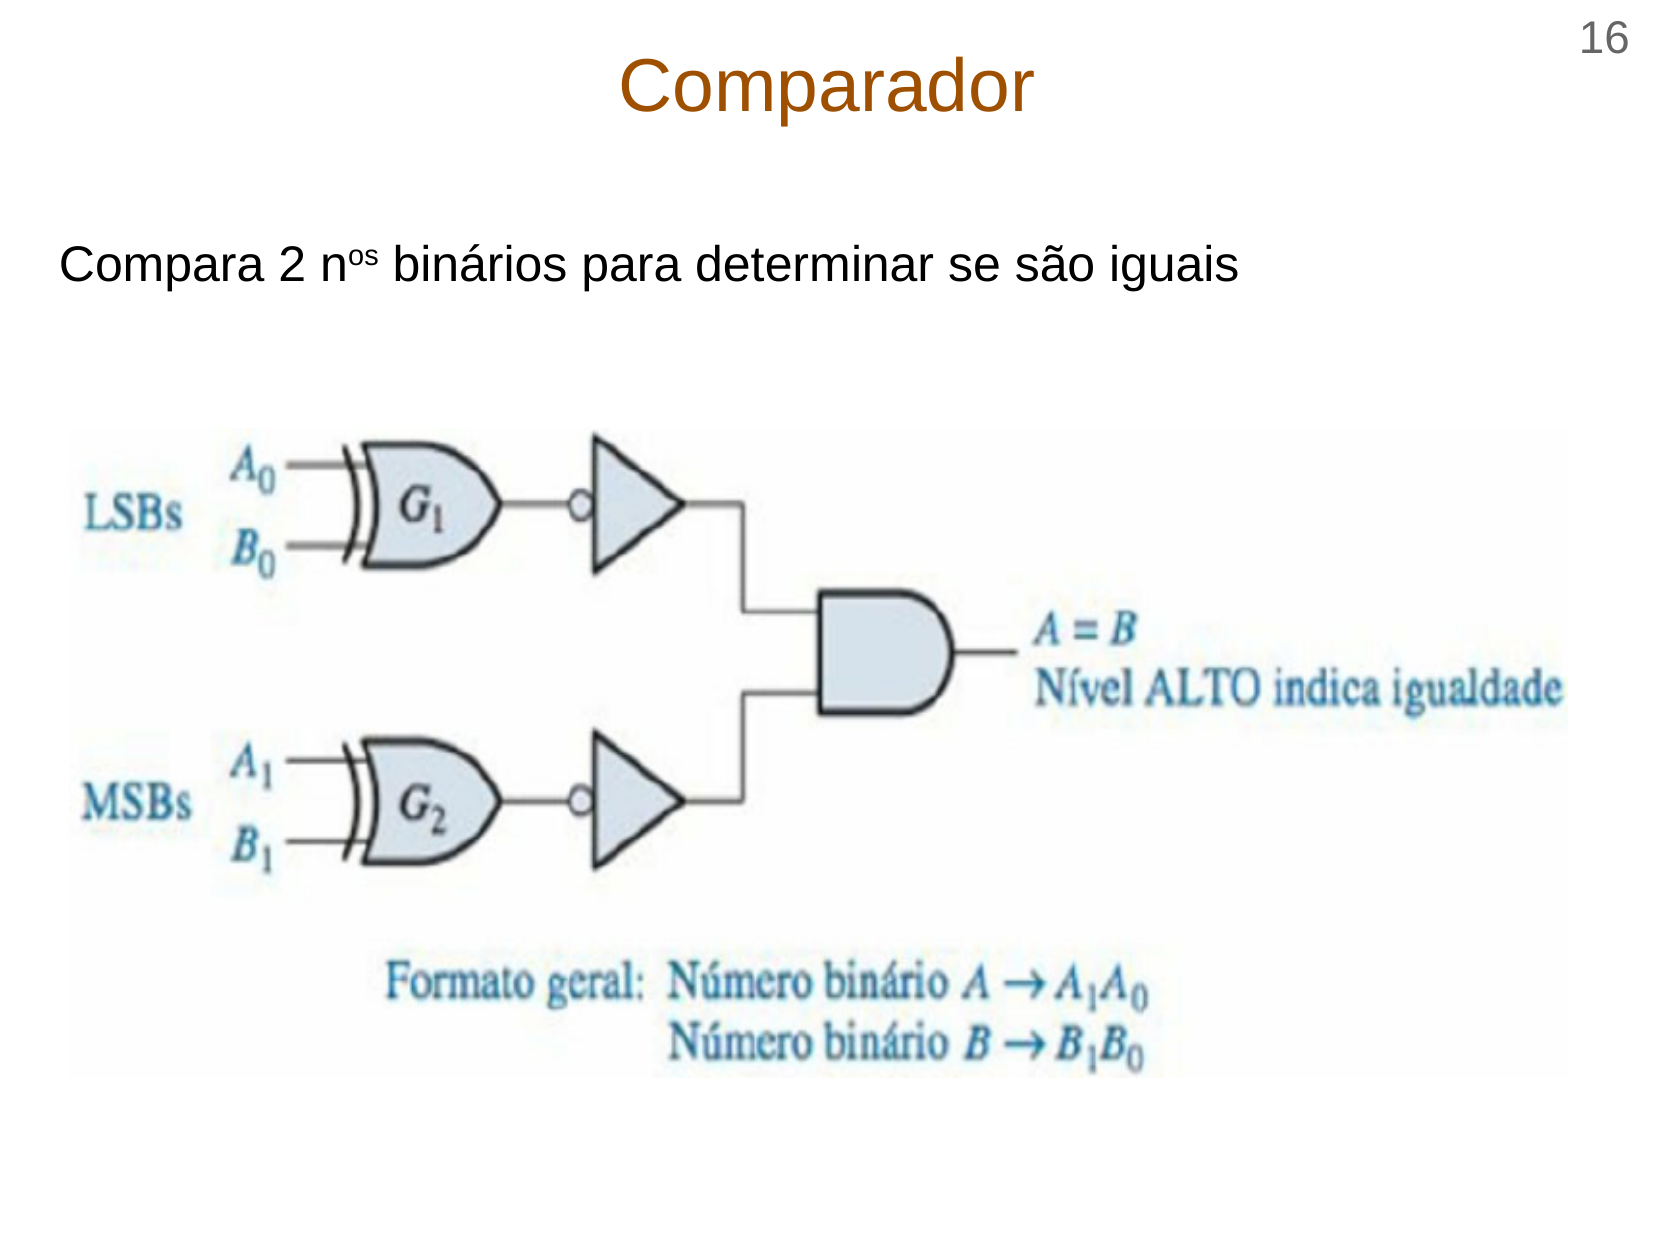

16
# Comparador
Compara 2 nos binários para determinar se são iguais